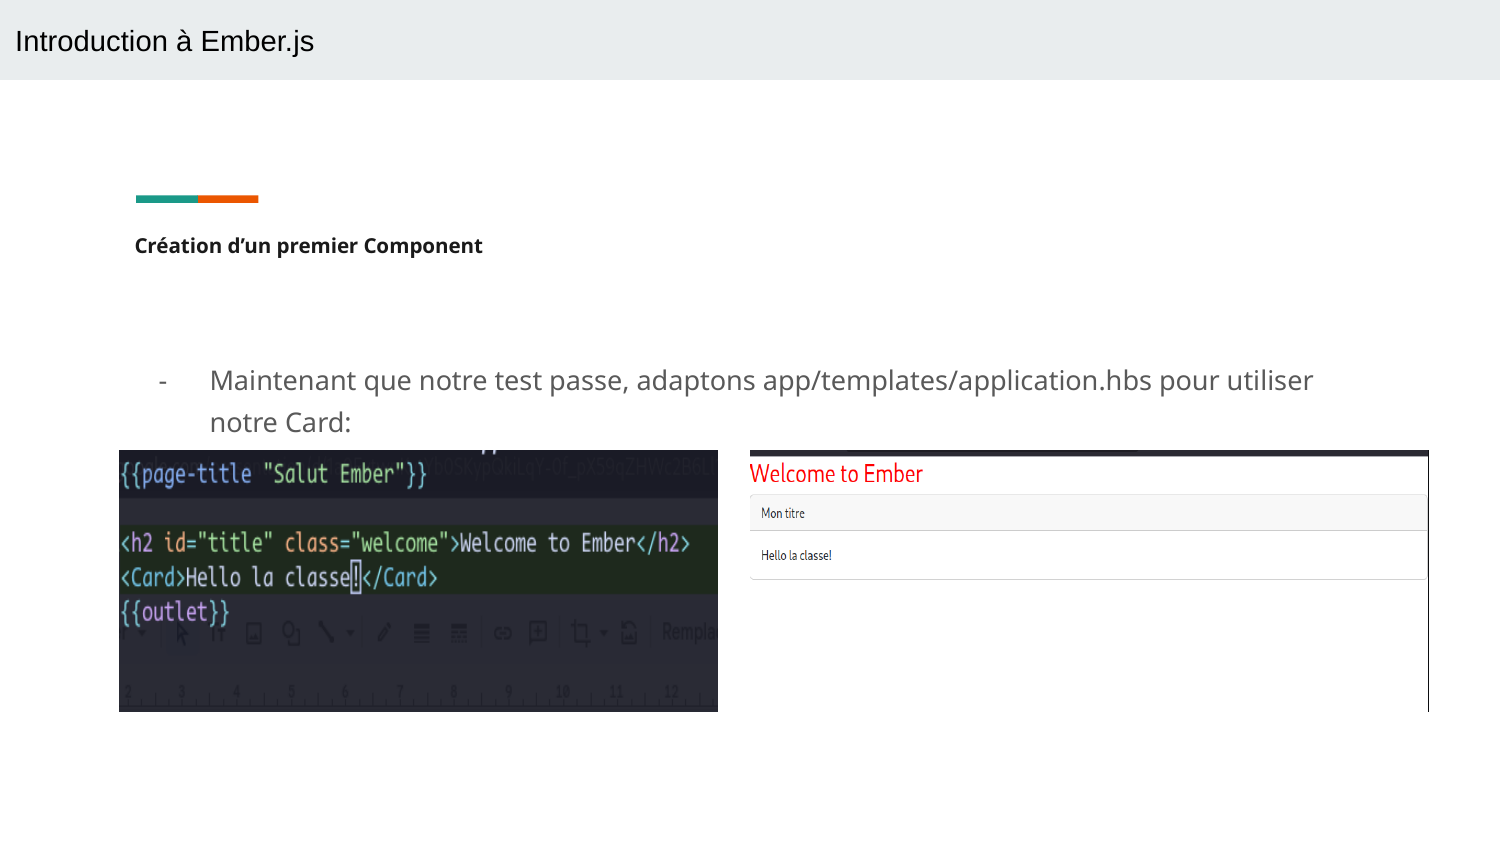

# Création d’un premier Component
Maintenant que notre test passe, adaptons app/templates/application.hbs pour utiliser notre Card: